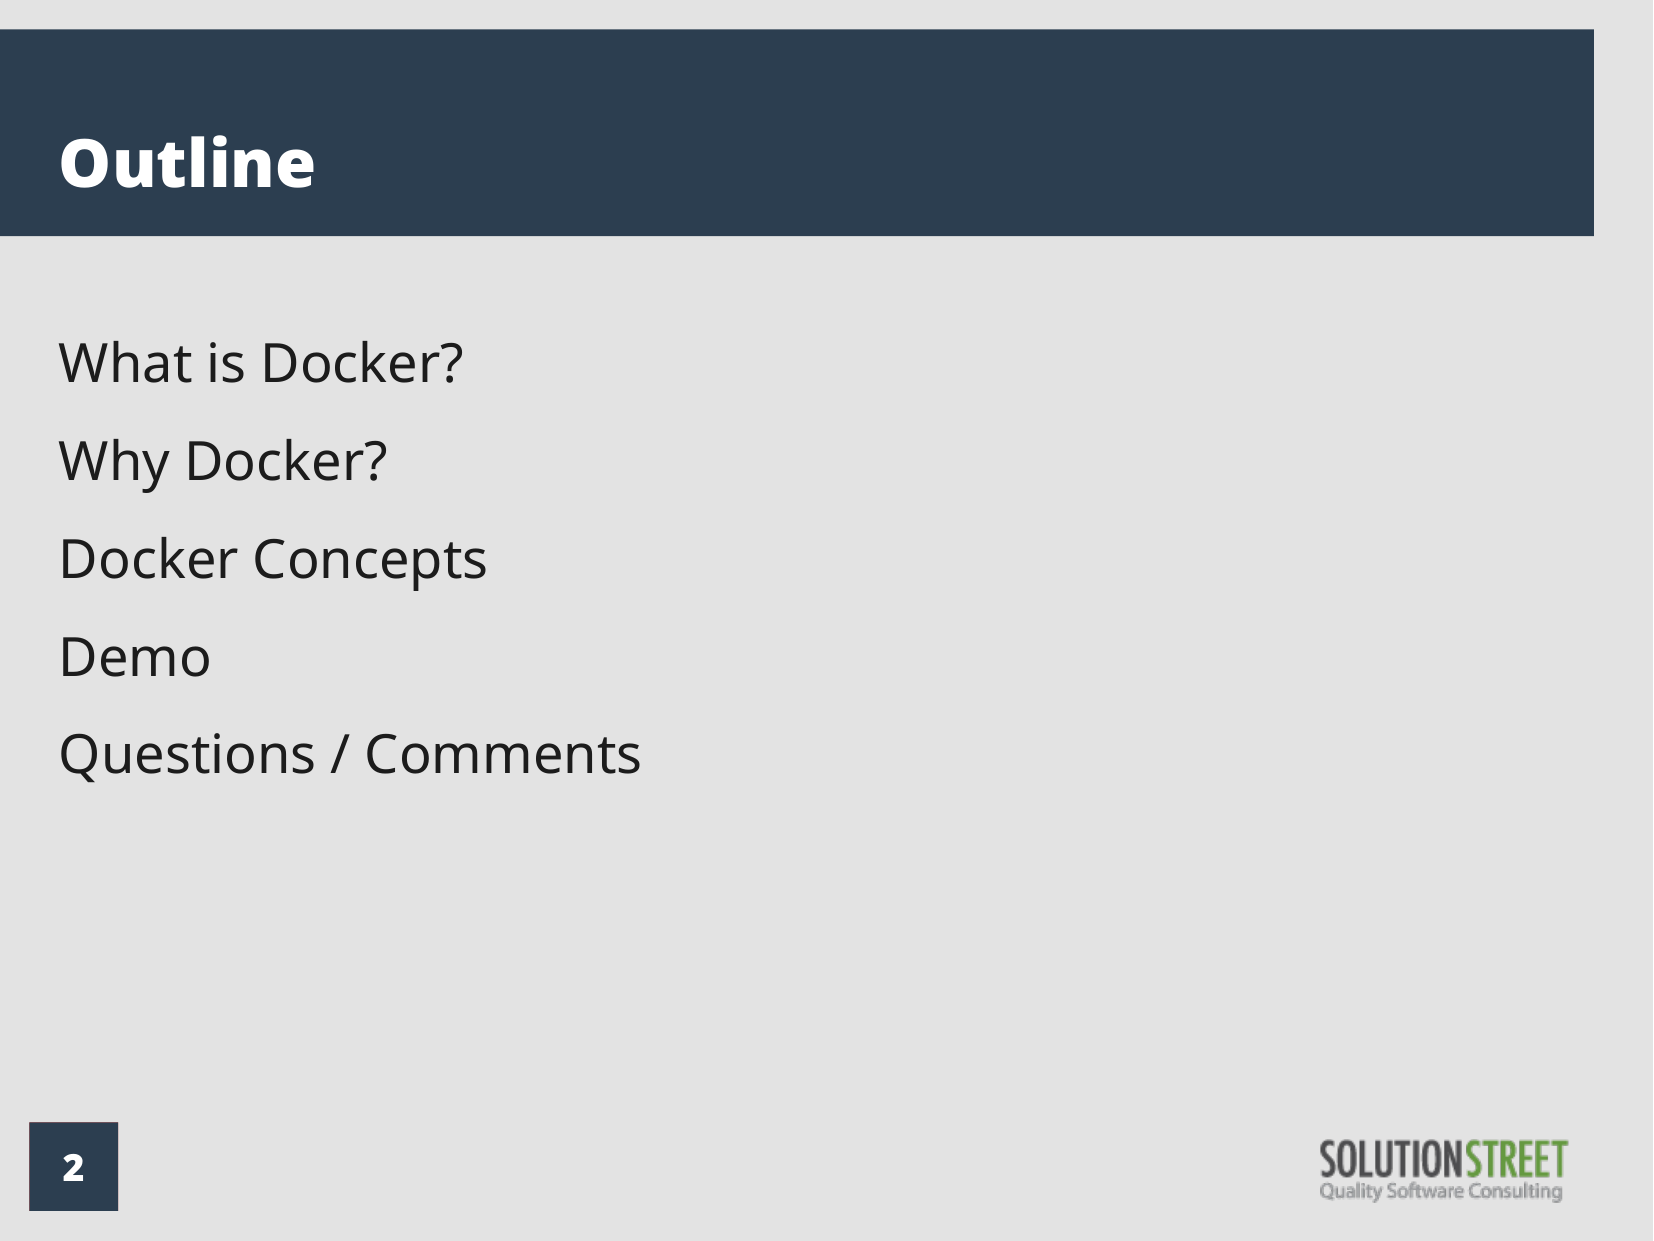

# Outline
What is Docker?
Why Docker?
Docker Concepts
Demo
Questions / Comments
2